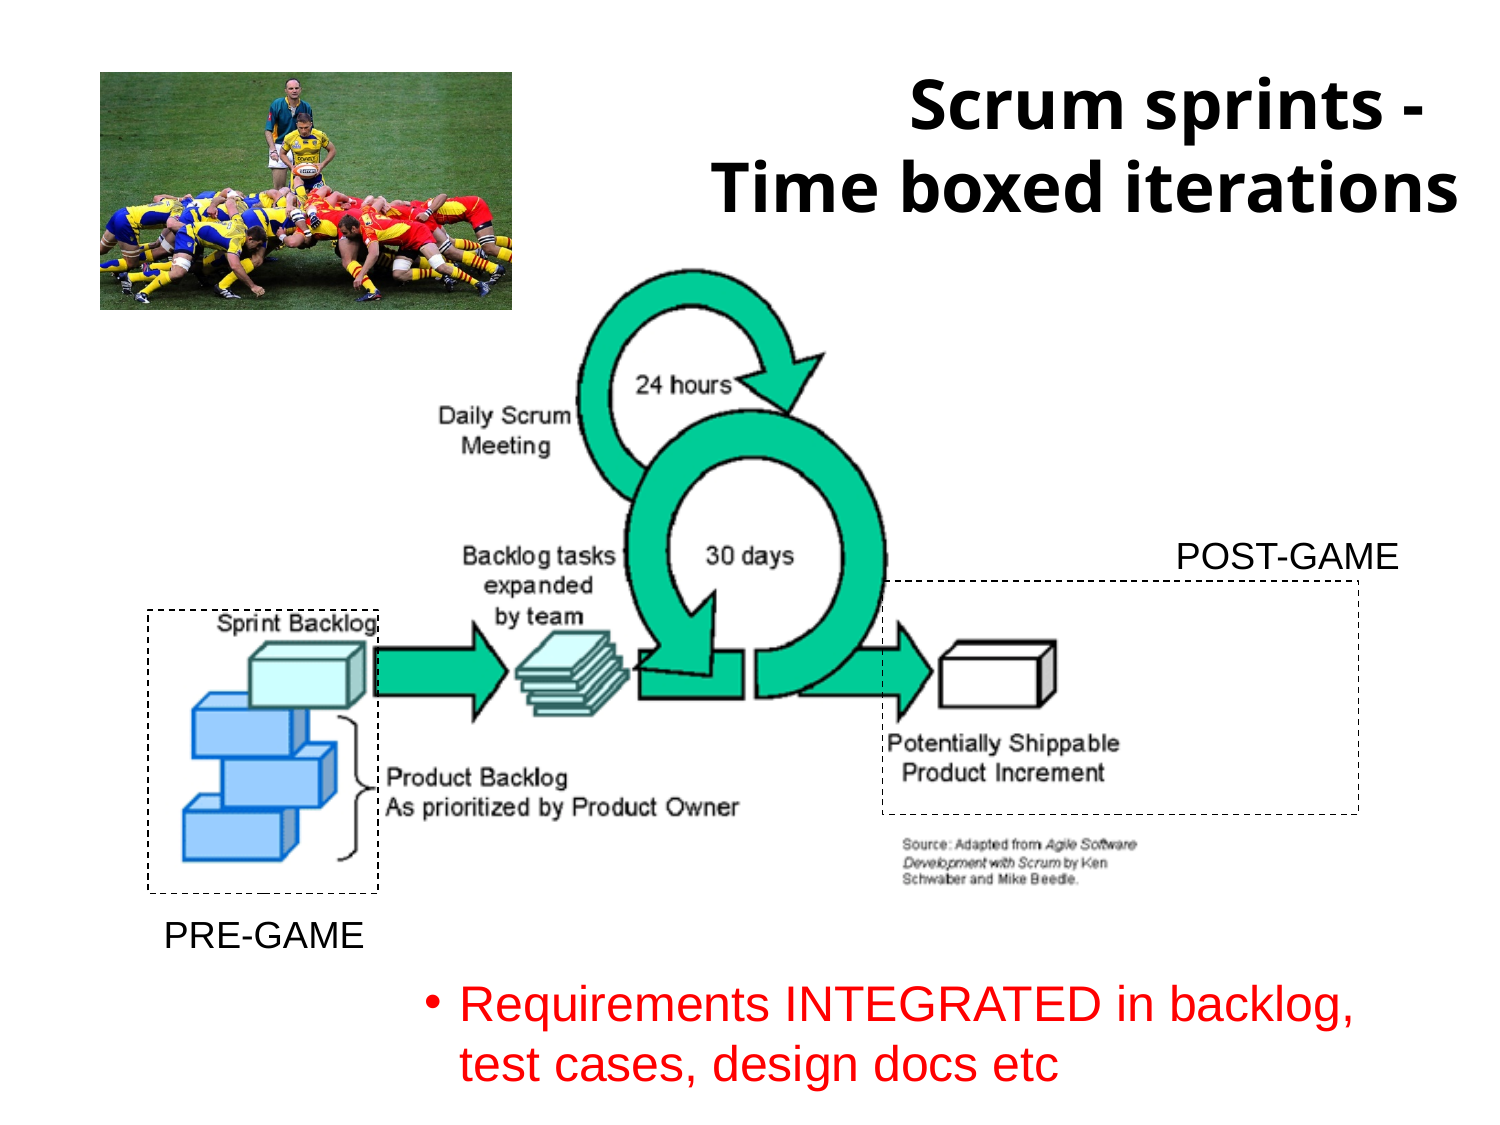

# Scrum sprints - Time boxed iterations
POST-GAME
PRE-GAME
Requirements INTEGRATED in backlog, test cases, design docs etc